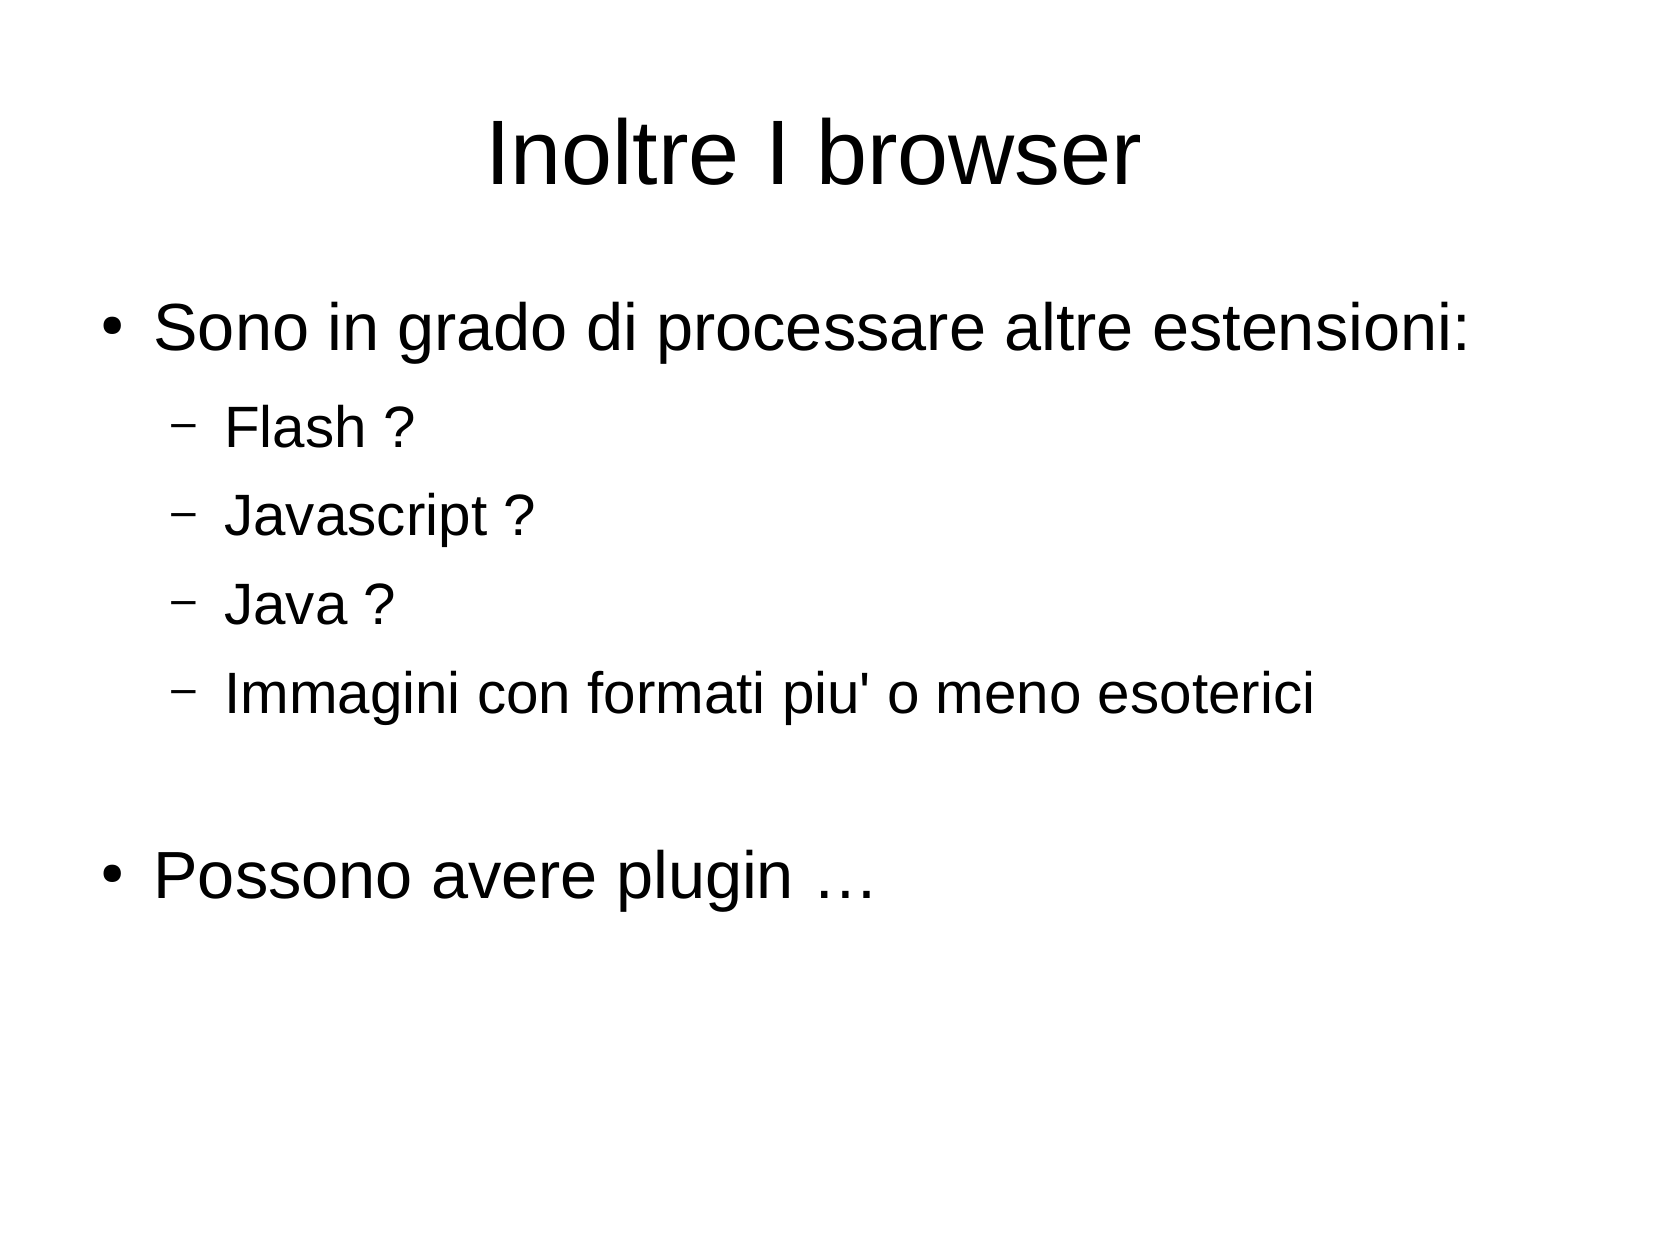

# Inoltre I browser
Sono in grado di processare altre estensioni:
Flash ?
Javascript ?
Java ?
Immagini con formati piu' o meno esoterici
Possono avere plugin …